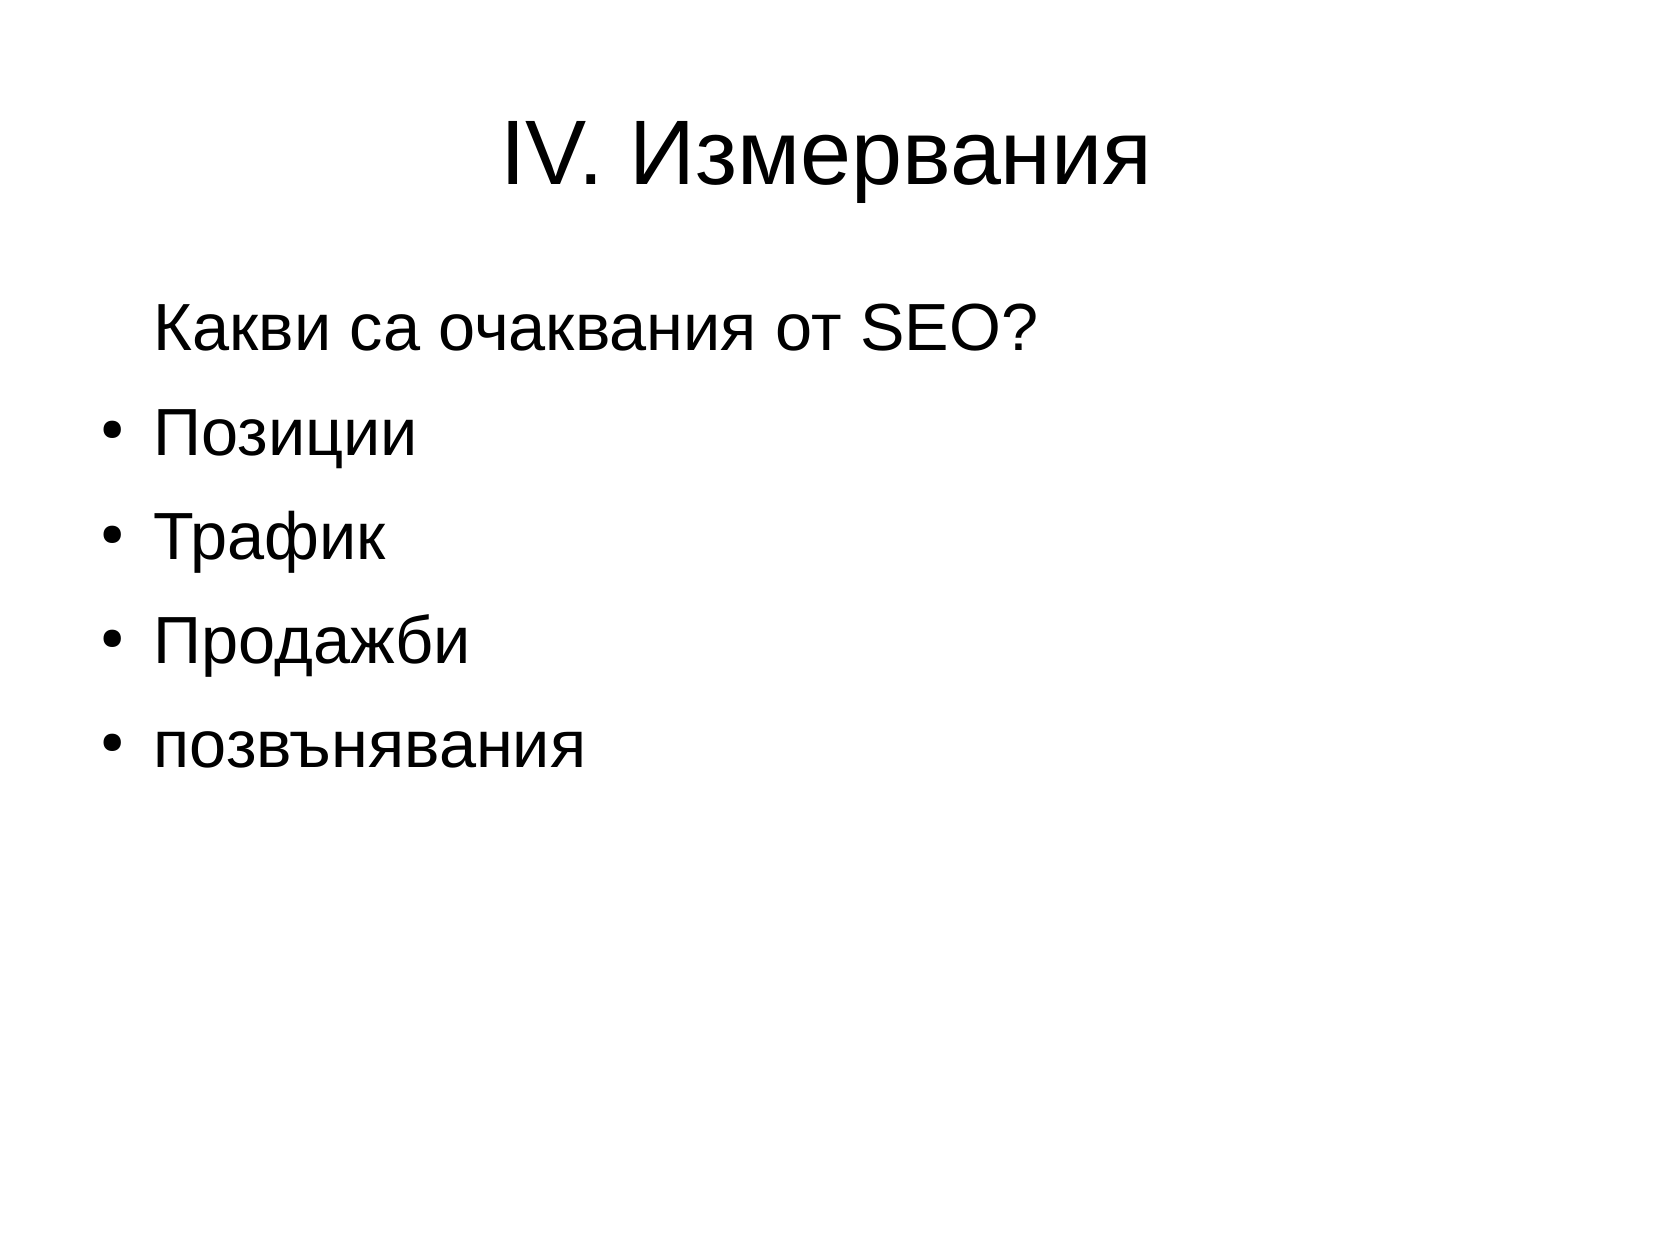

# IV. Измервания
Какви са очаквания от SEO?
Позиции
Трафик
Продажби
позвънявания